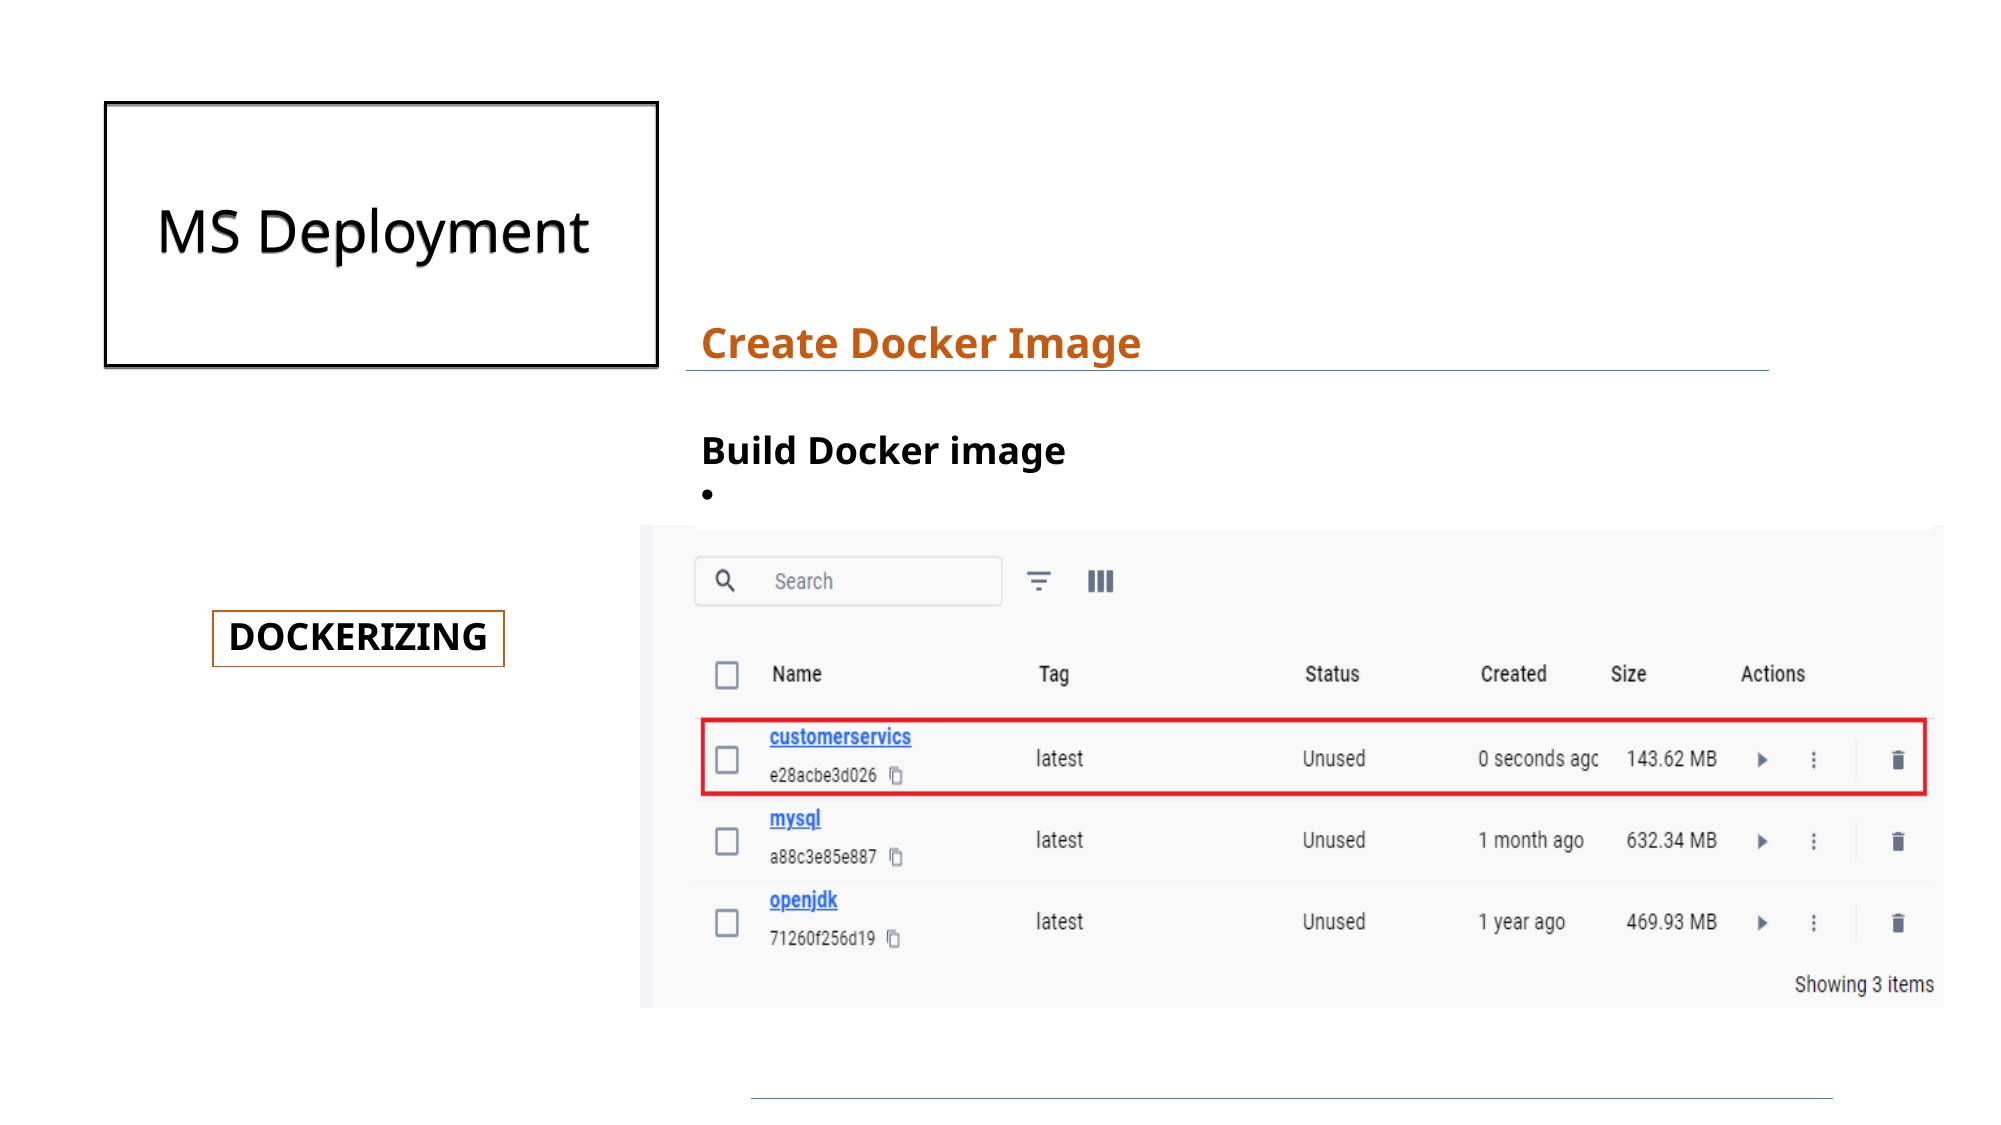

# MS Deployment
Create Docker Image
Build Docker image
DOCKERIZING